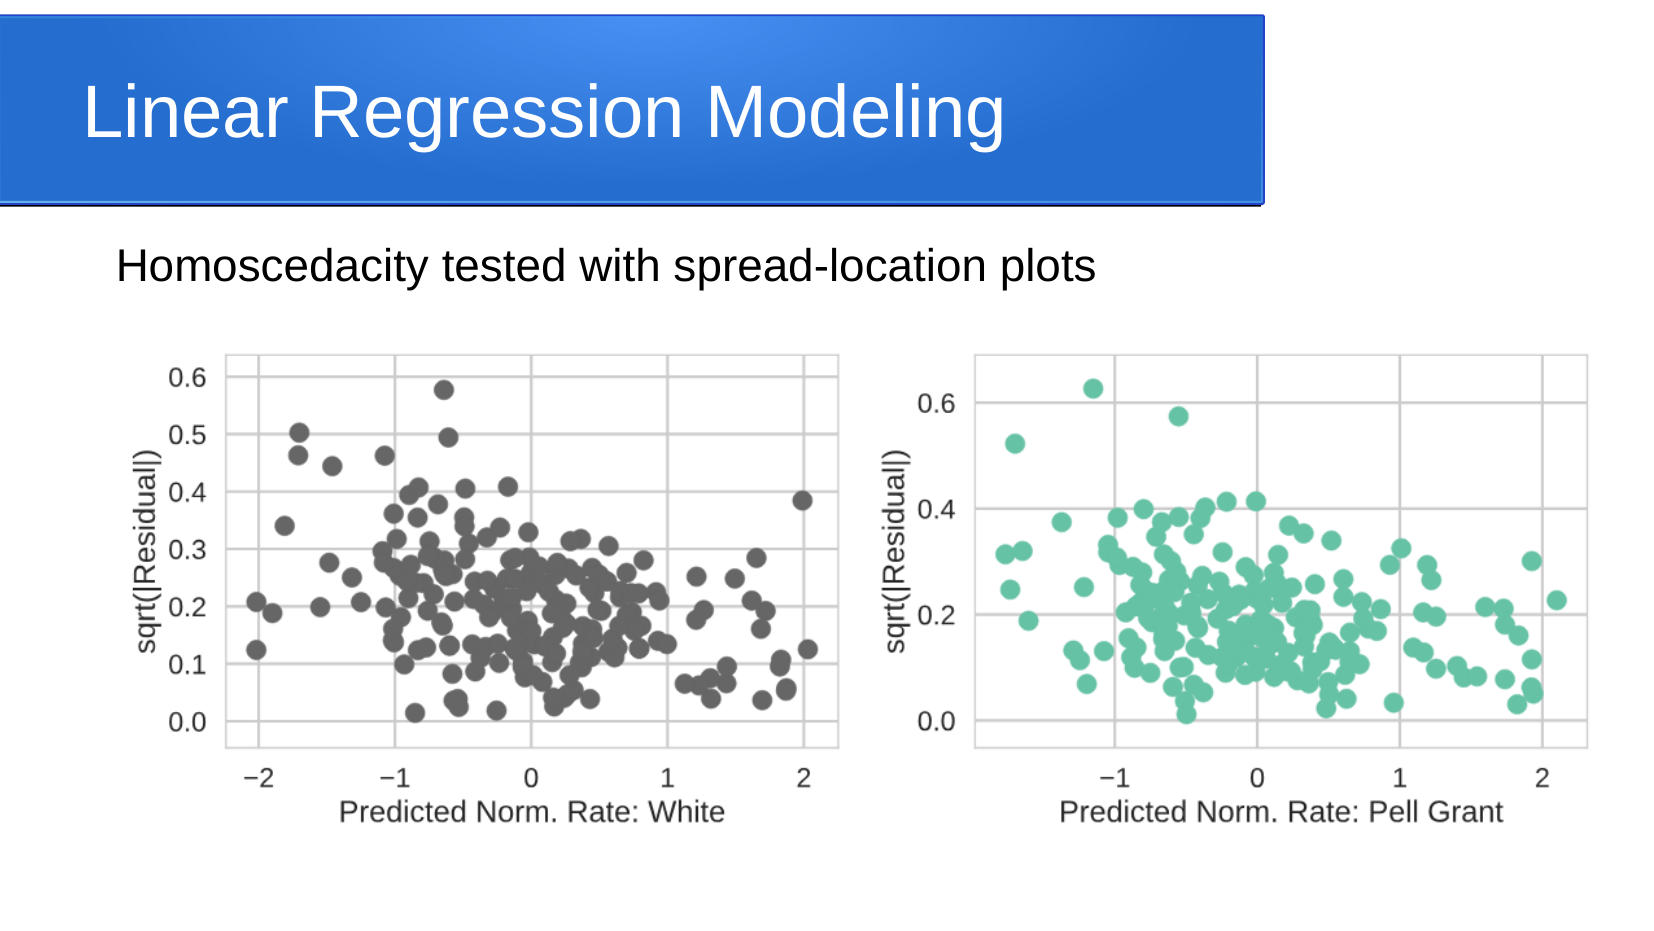

# Linear Regression Modeling
Homoscedacity tested with spread-location plots